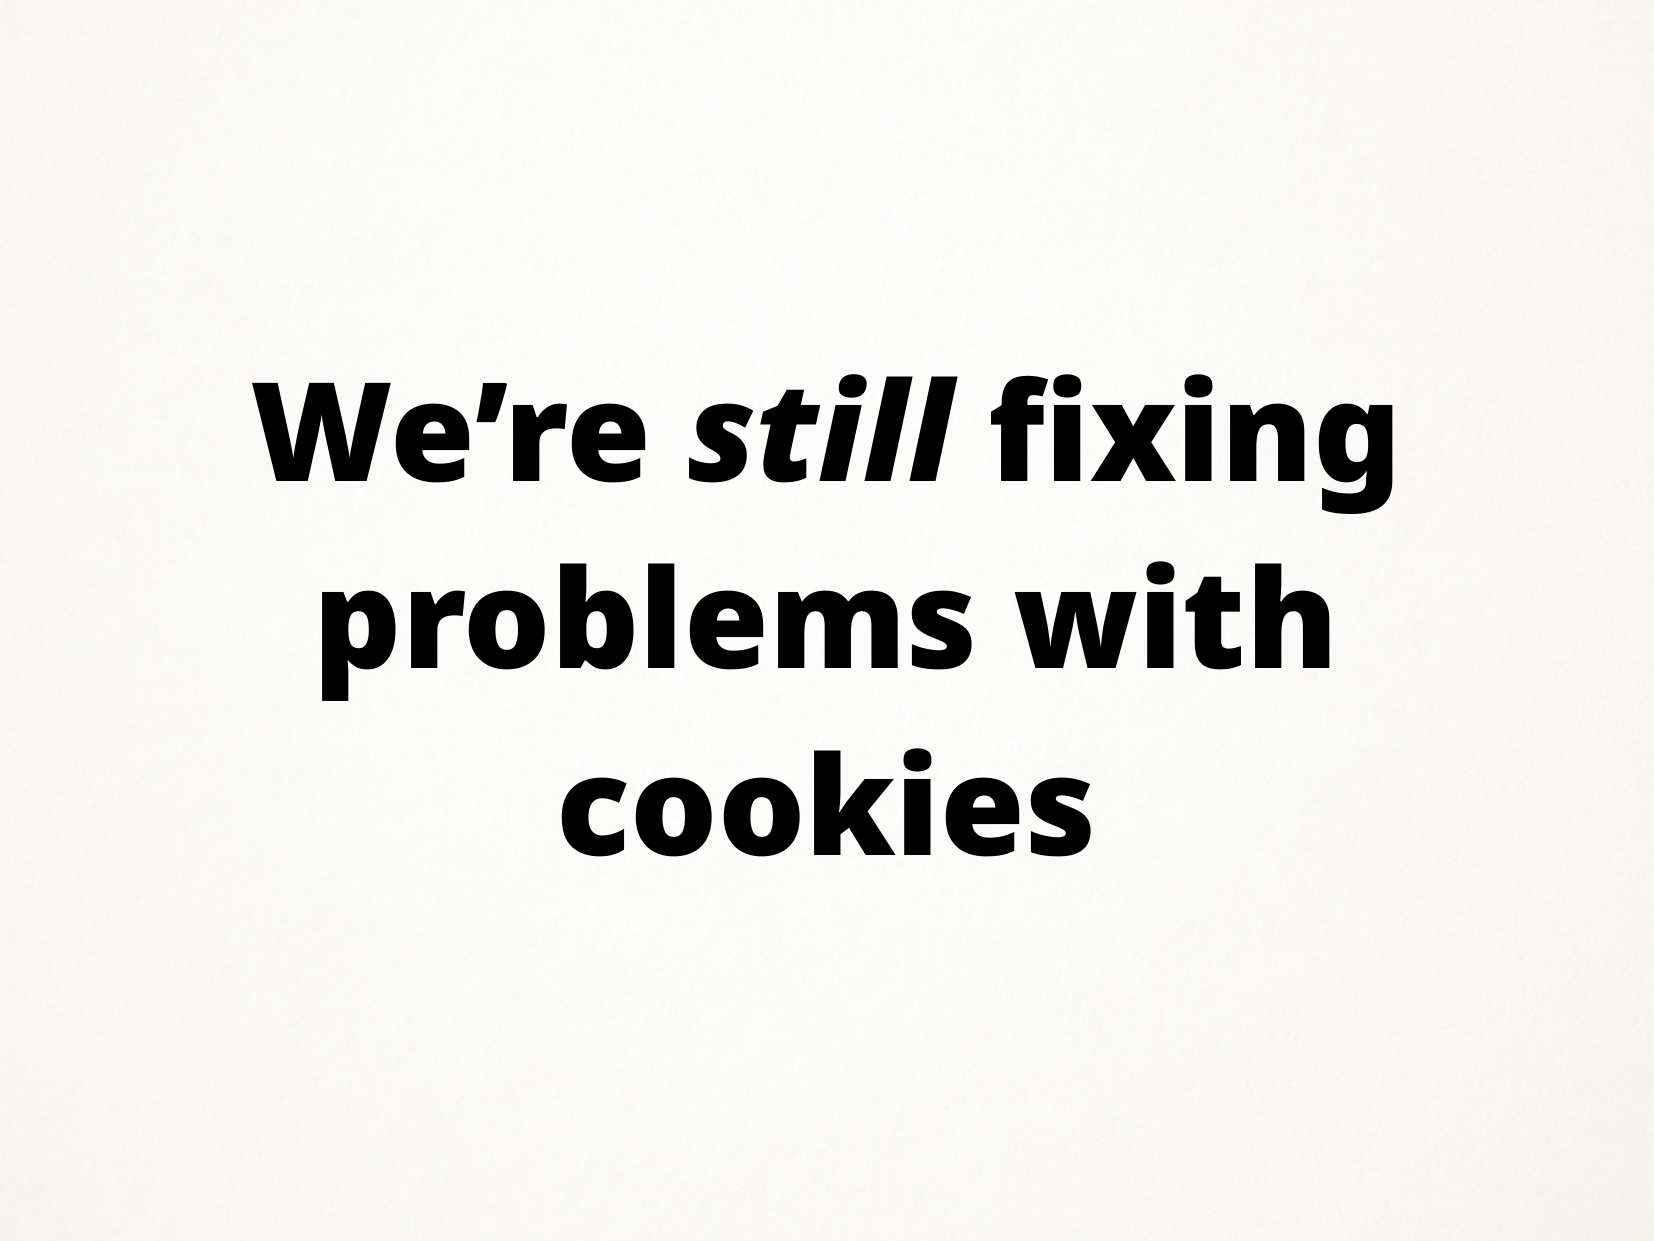

# We’re still fixing problems with cookies